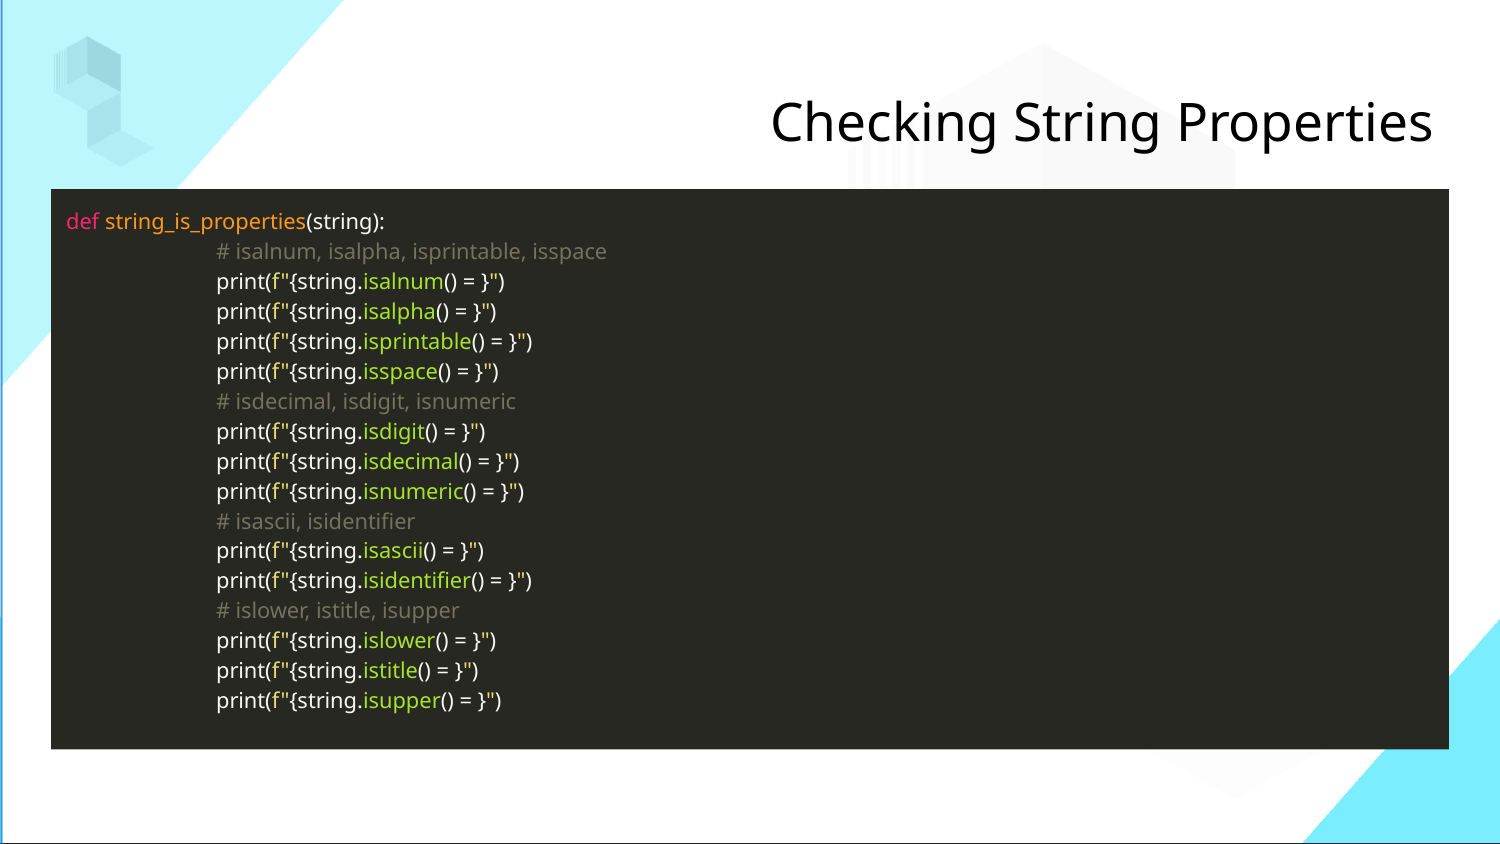

# Checking String Properties
def string_is_properties(string):
	# isalnum, isalpha, isprintable, isspace
	print(f"{string.isalnum() = }")
	print(f"{string.isalpha() = }")
	print(f"{string.isprintable() = }")
	print(f"{string.isspace() = }")
	# isdecimal, isdigit, isnumeric
	print(f"{string.isdigit() = }")
	print(f"{string.isdecimal() = }")
	print(f"{string.isnumeric() = }")
	# isascii, isidentifier
	print(f"{string.isascii() = }")
	print(f"{string.isidentifier() = }")
	# islower, istitle, isupper
	print(f"{string.islower() = }")
	print(f"{string.istitle() = }")
	print(f"{string.isupper() = }")